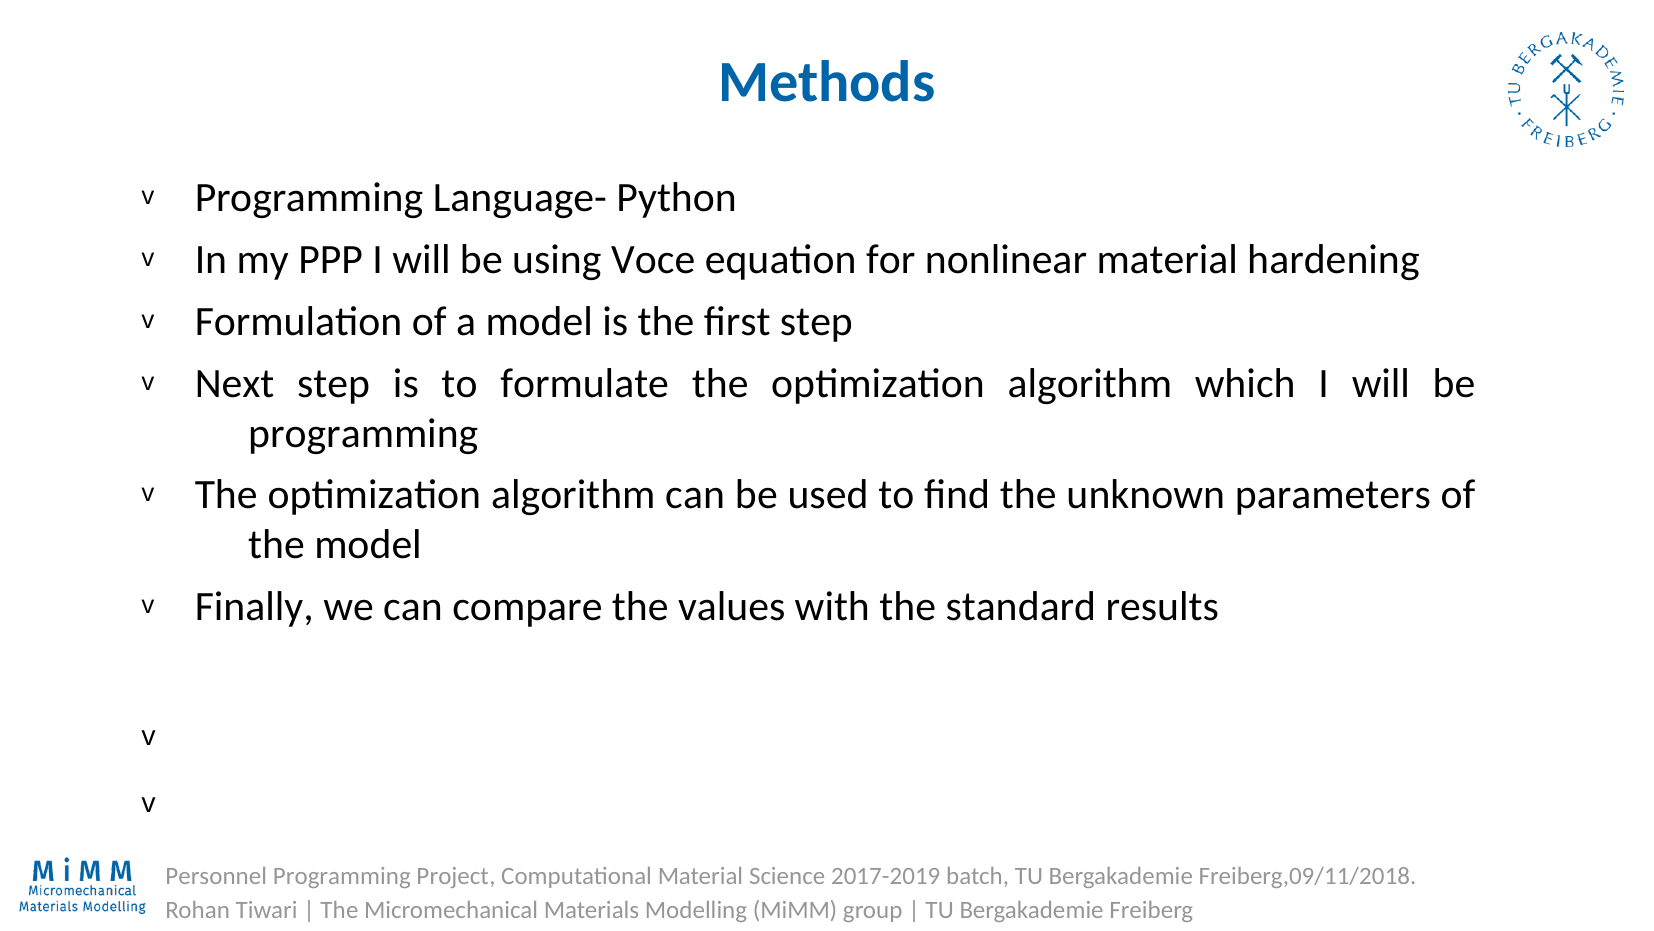

# Methods
Programming Language- Python
In my PPP I will be using Voce equation for nonlinear material hardening
Formulation of a model is the first step
Next step is to formulate the optimization algorithm which I will be programming
The optimization algorithm can be used to find the unknown parameters of the model
Finally, we can compare the values with the standard results
Personnel Programming Project, Computational Material Science 2017-2019 batch, TU Bergakademie Freiberg,09/11/2018.
Rohan Tiwari | The Micromechanical Materials Modelling (MiMM) group | TU Bergakademie Freiberg